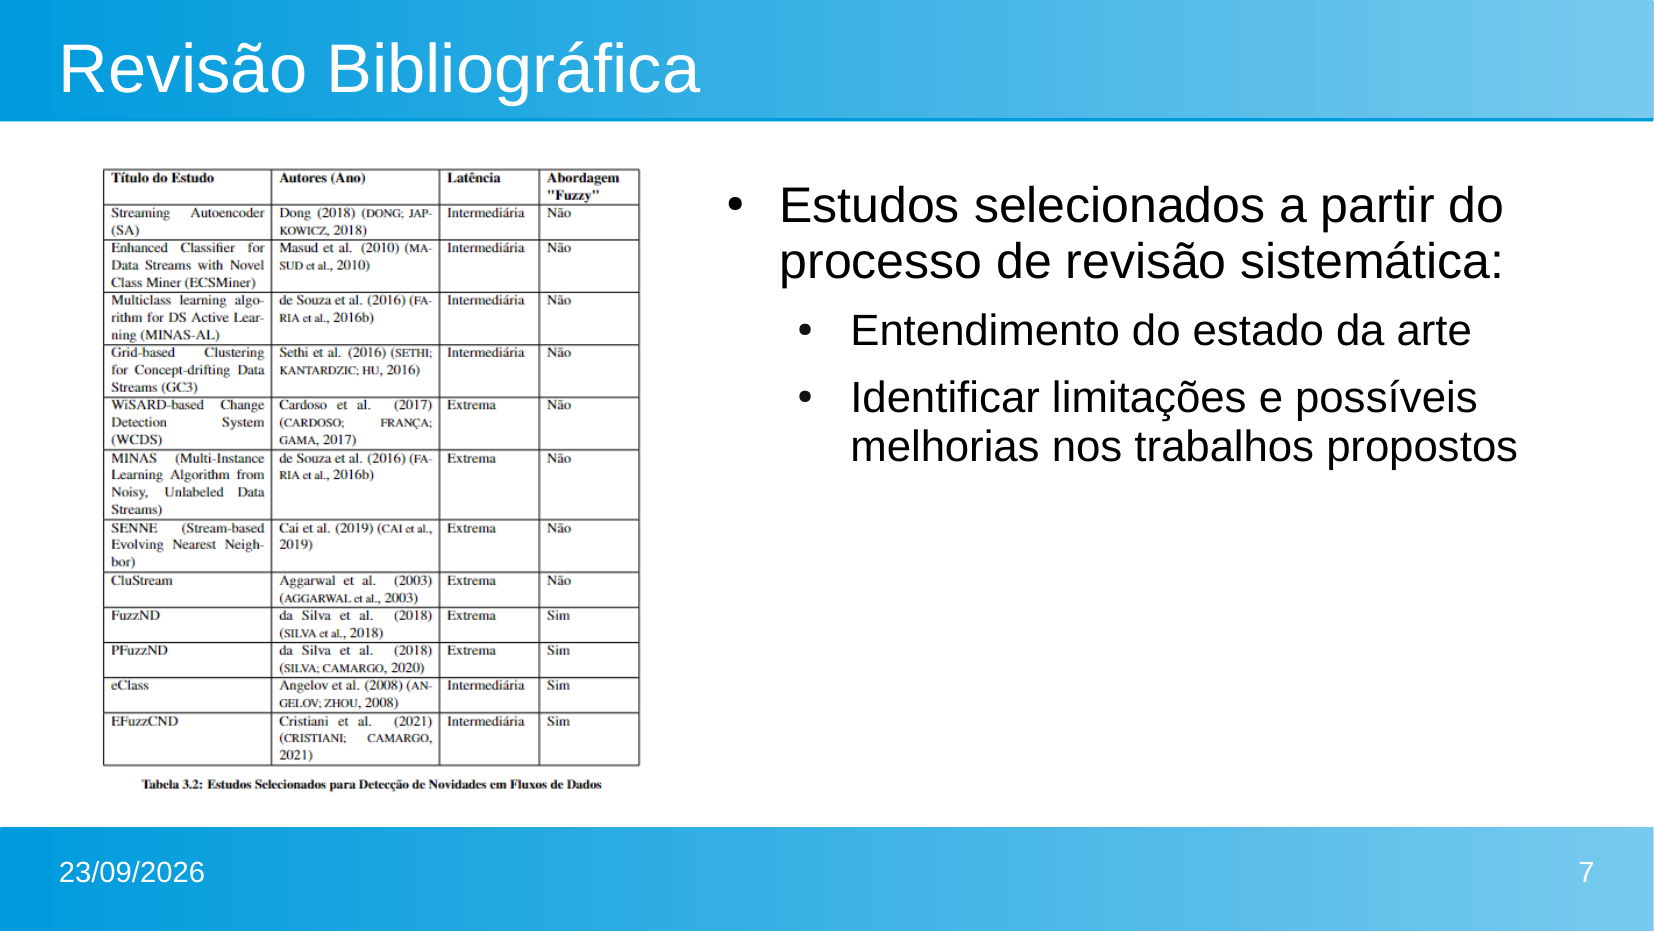

# Revisão Bibliográfica
Estudos selecionados a partir do processo de revisão sistemática:
Entendimento do estado da arte
Identificar limitações e possíveis melhorias nos trabalhos propostos
7